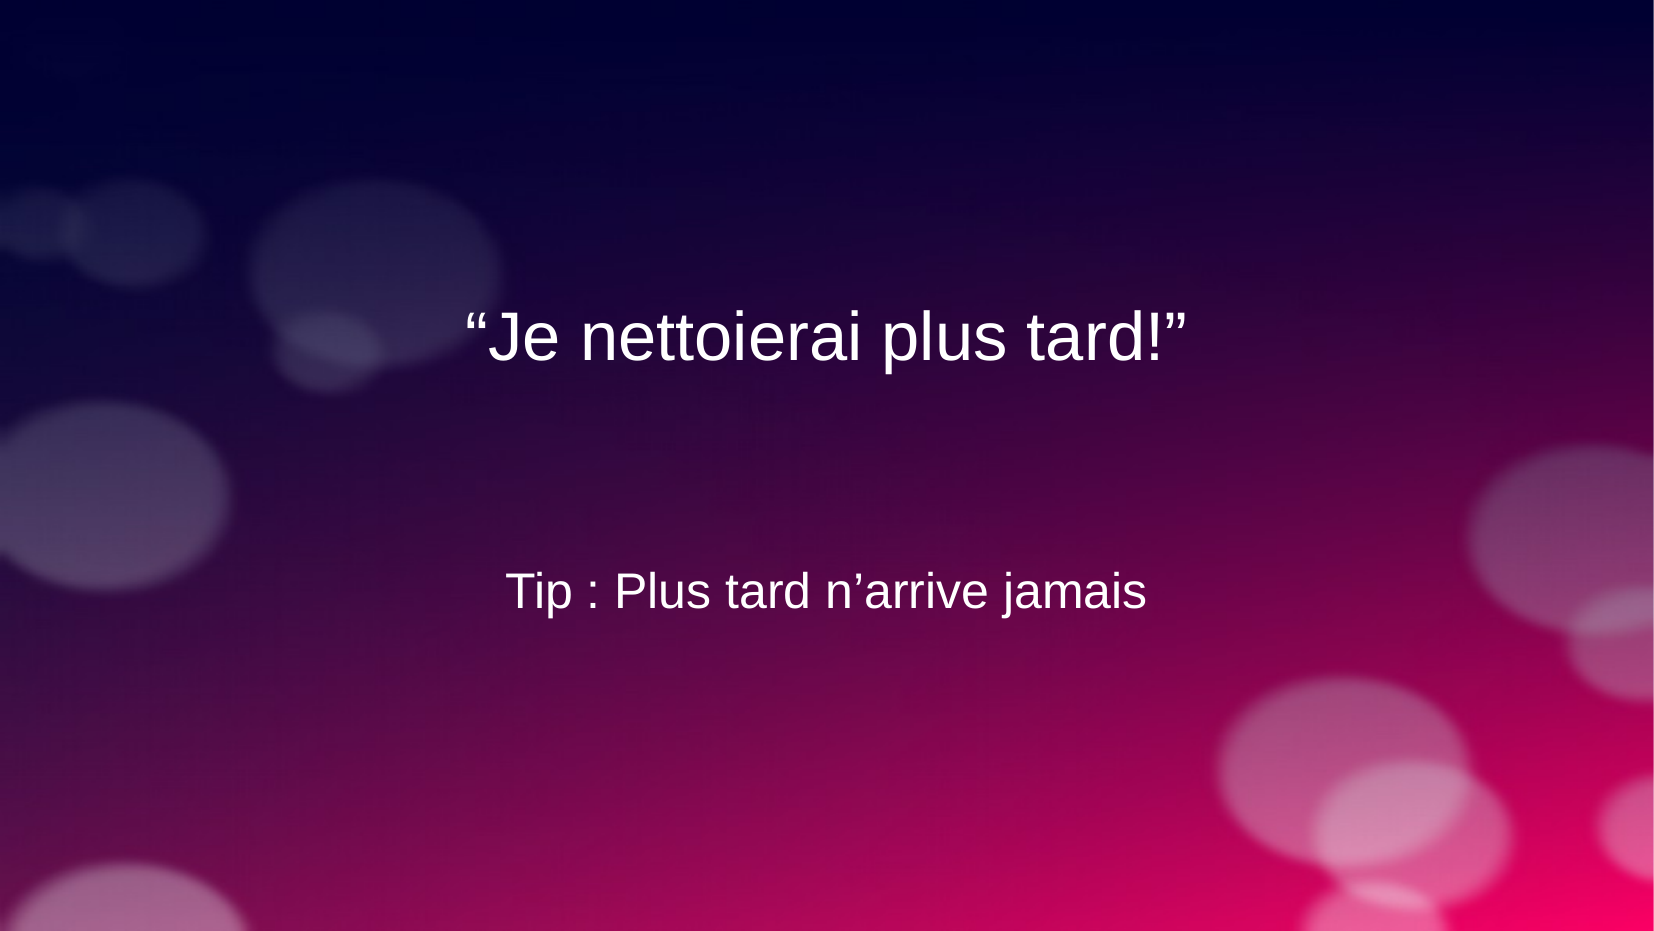

# “Je nettoierai plus tard!”
Tip : Plus tard n’arrive jamais